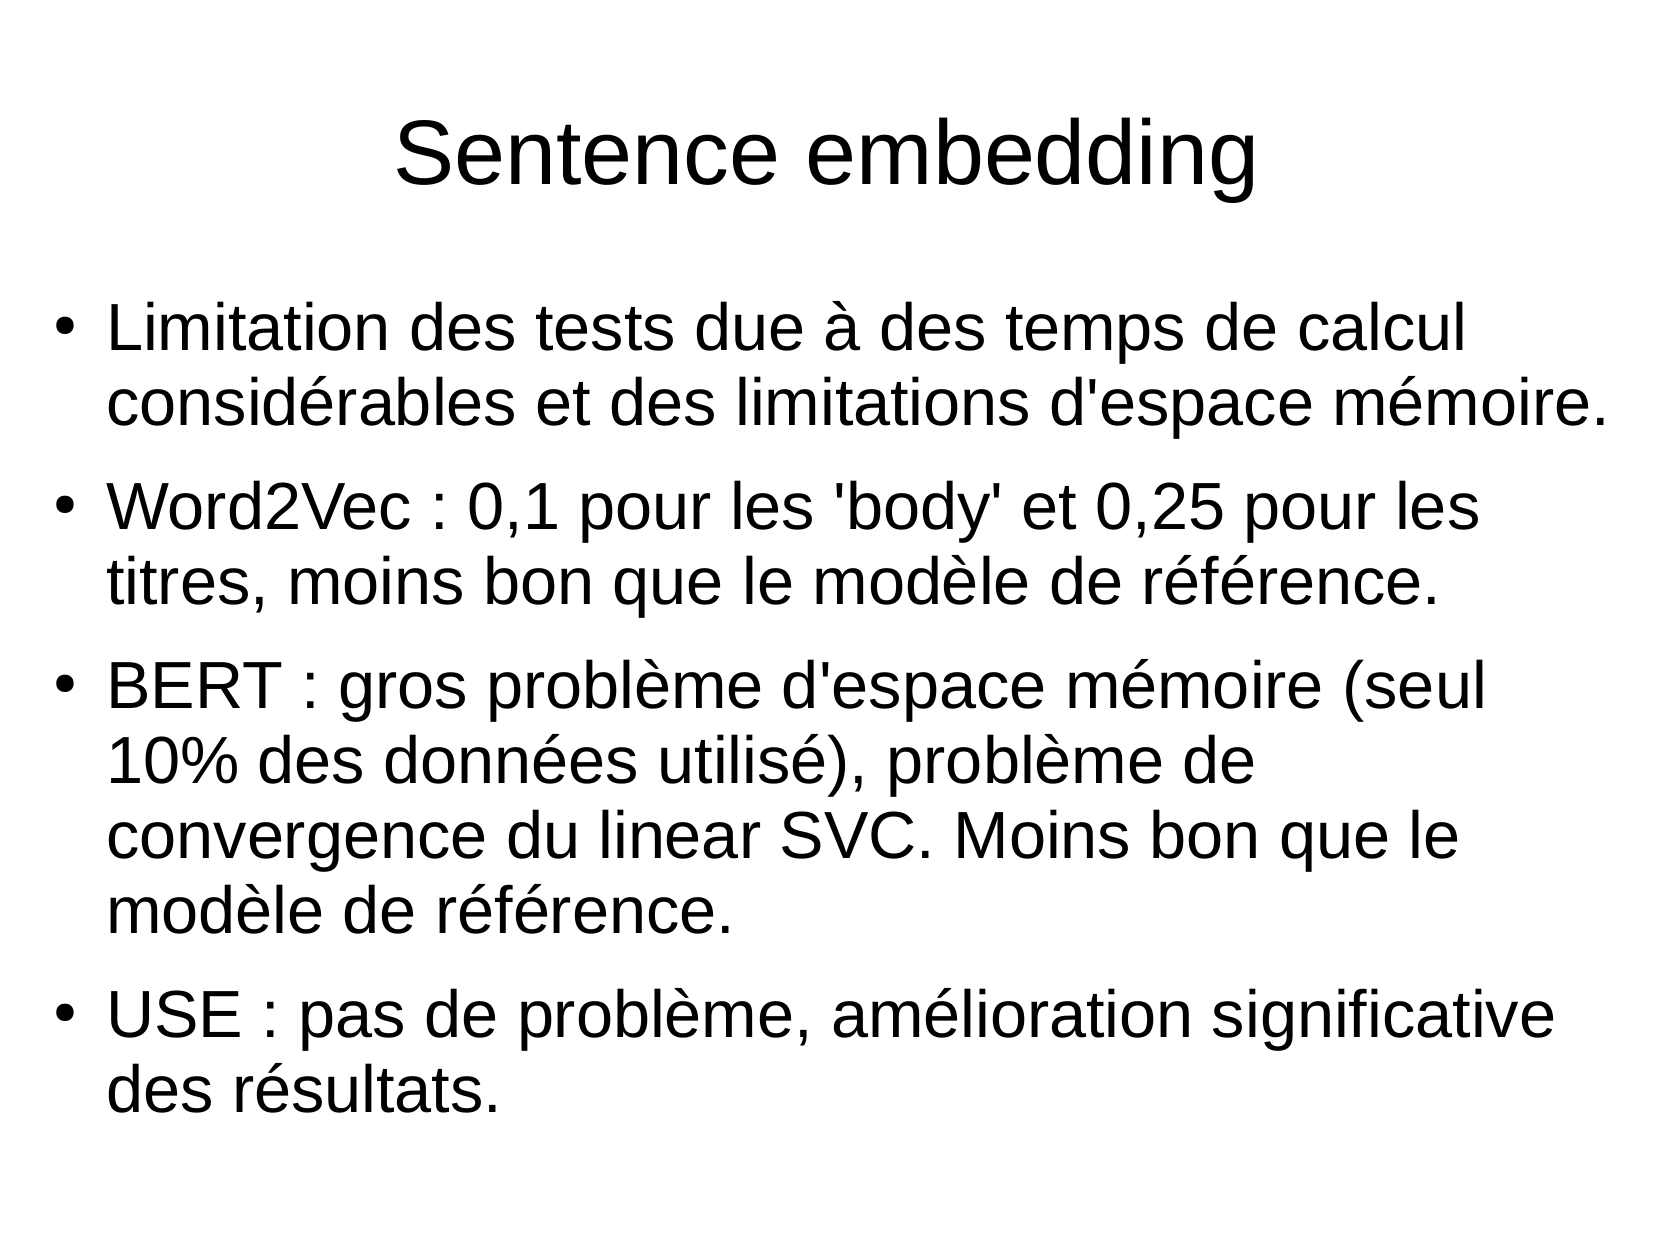

# Sentence embedding
Limitation des tests due à des temps de calcul considérables et des limitations d'espace mémoire.
Word2Vec : 0,1 pour les 'body' et 0,25 pour les titres, moins bon que le modèle de référence.
BERT : gros problème d'espace mémoire (seul 10% des données utilisé), problème de convergence du linear SVC. Moins bon que le modèle de référence.
USE : pas de problème, amélioration significative des résultats.